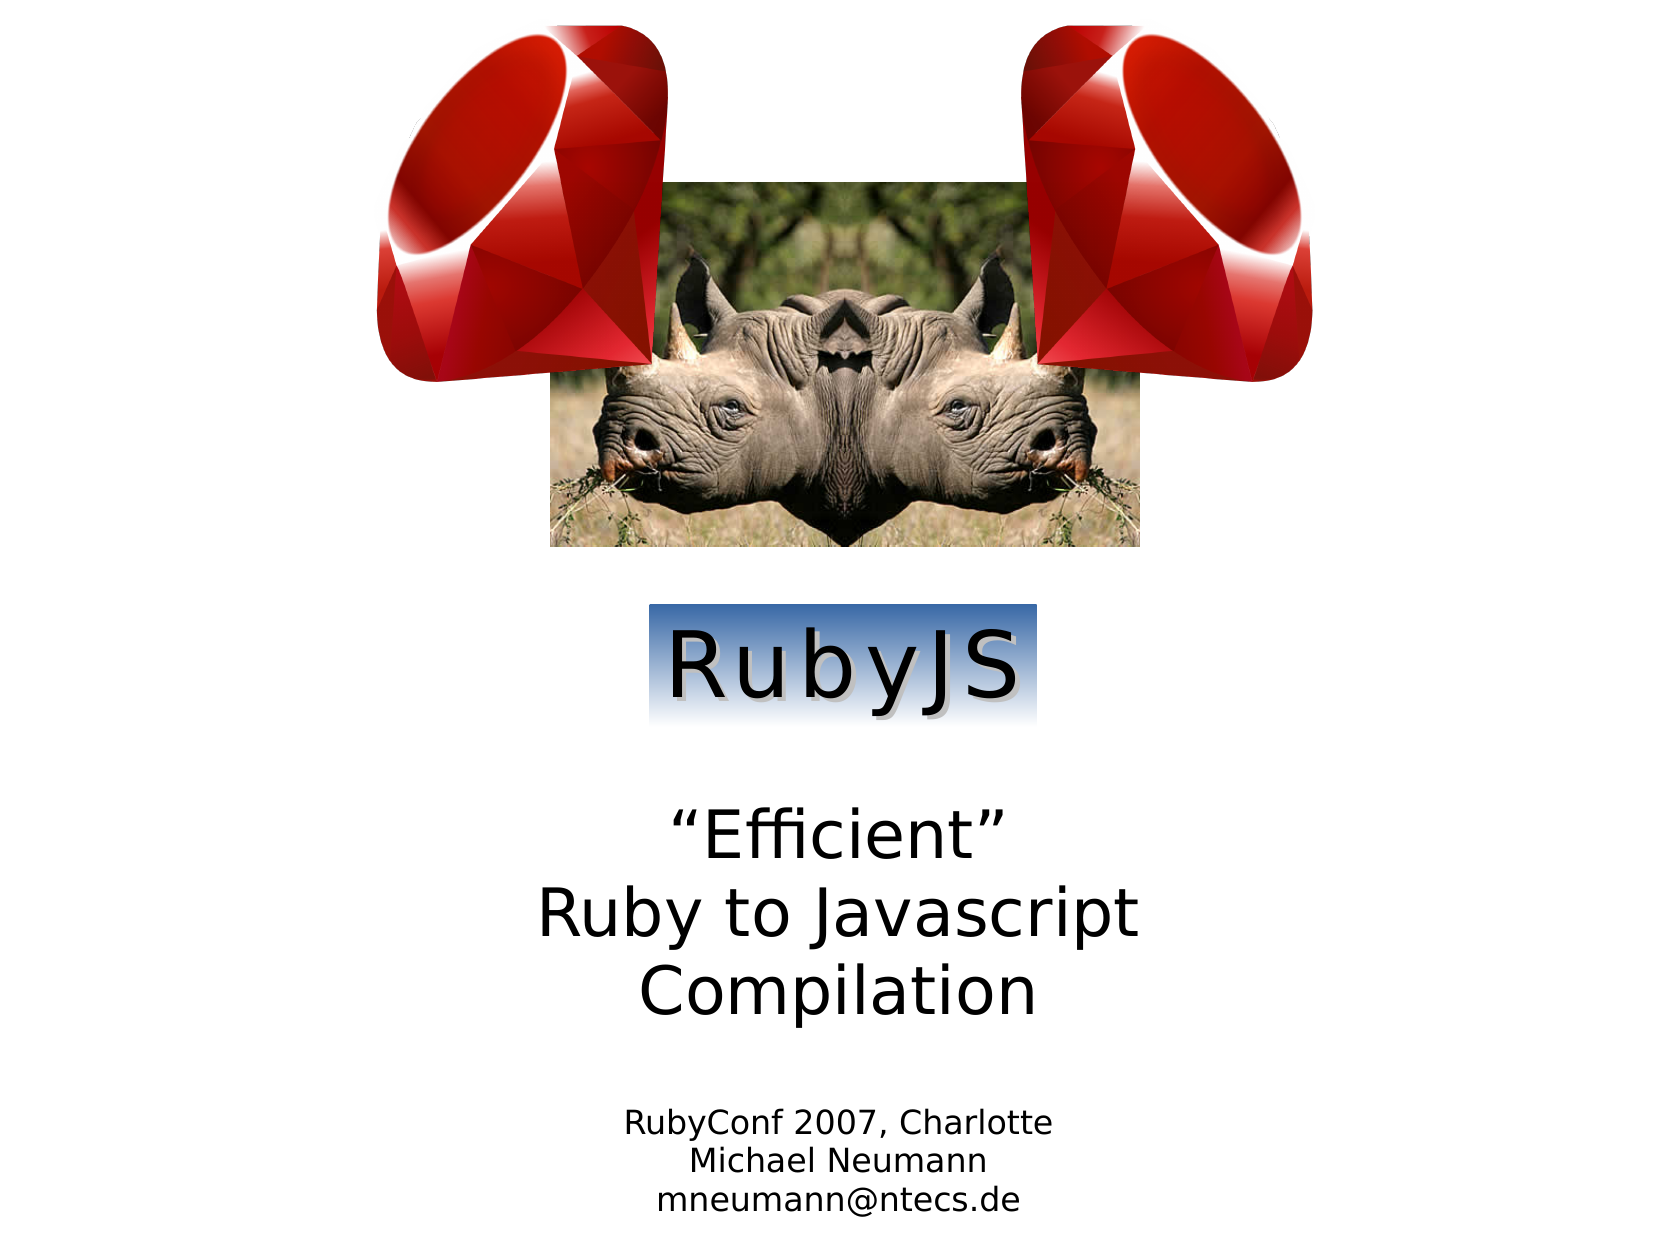

RubyJS
# “Efficient”
Ruby to Javascript
Compilation
RubyConf 2007, Charlotte
Michael Neumann
mneumann@ntecs.de